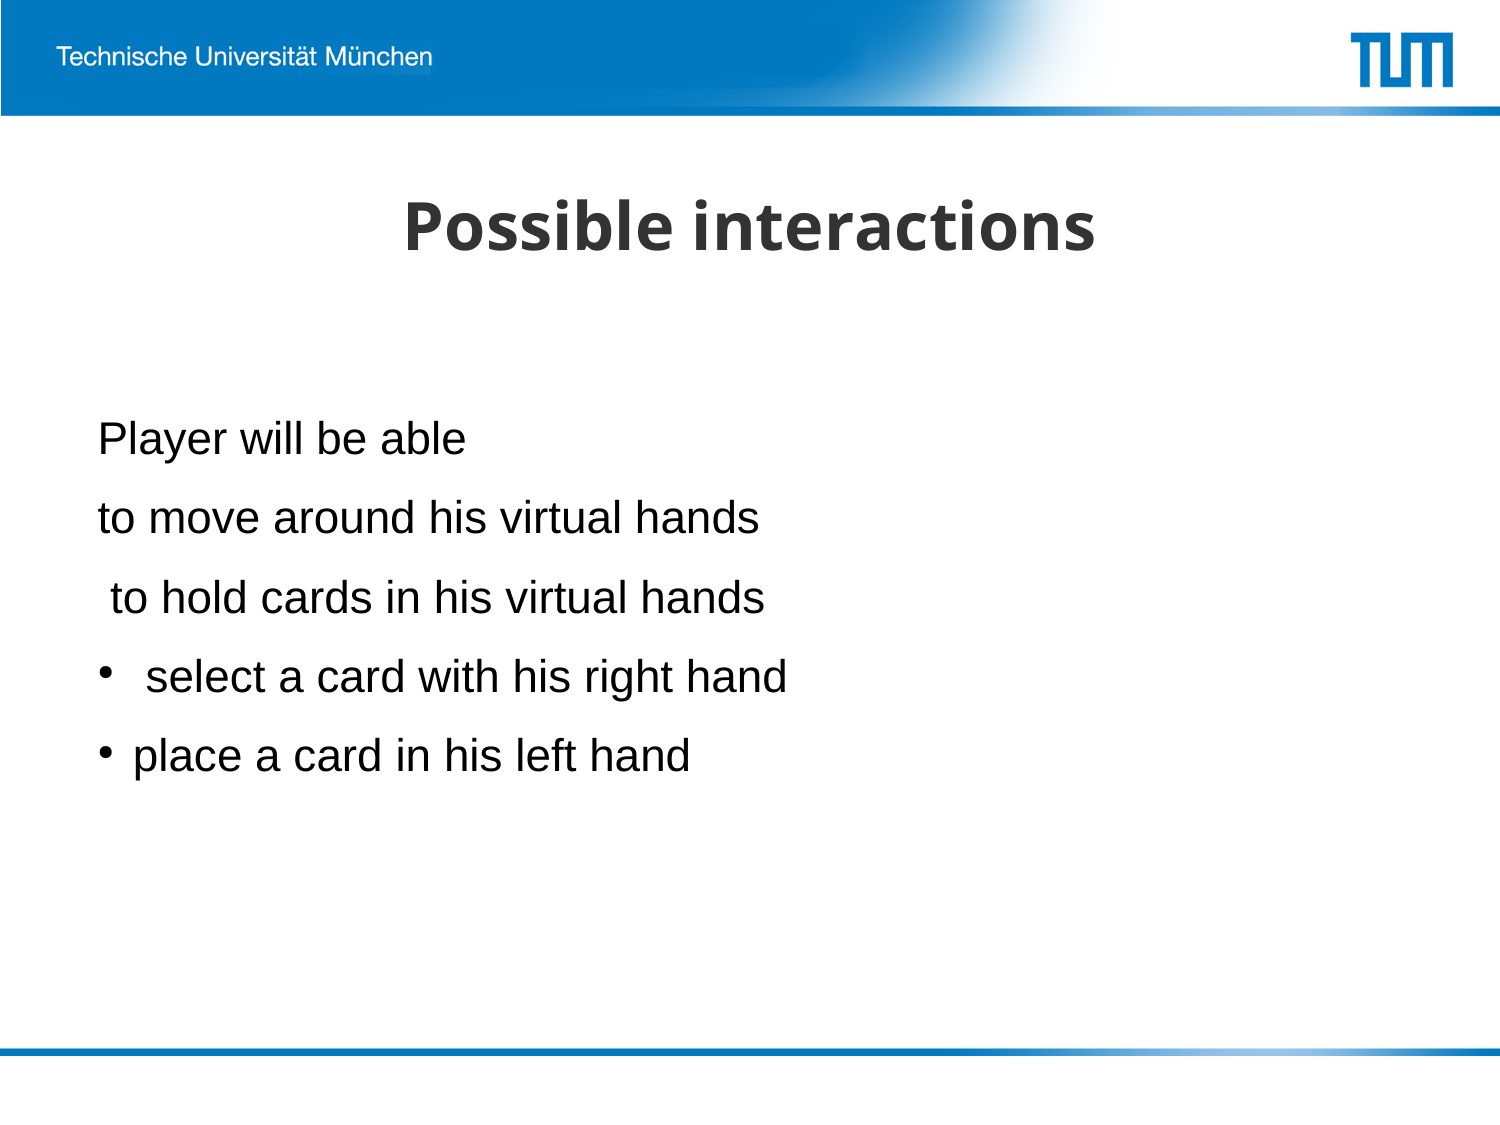

Possible interactions
Player will be able
to move around his virtual hands
 to hold cards in his virtual hands
 select a card with his right hand
place a card in his left hand